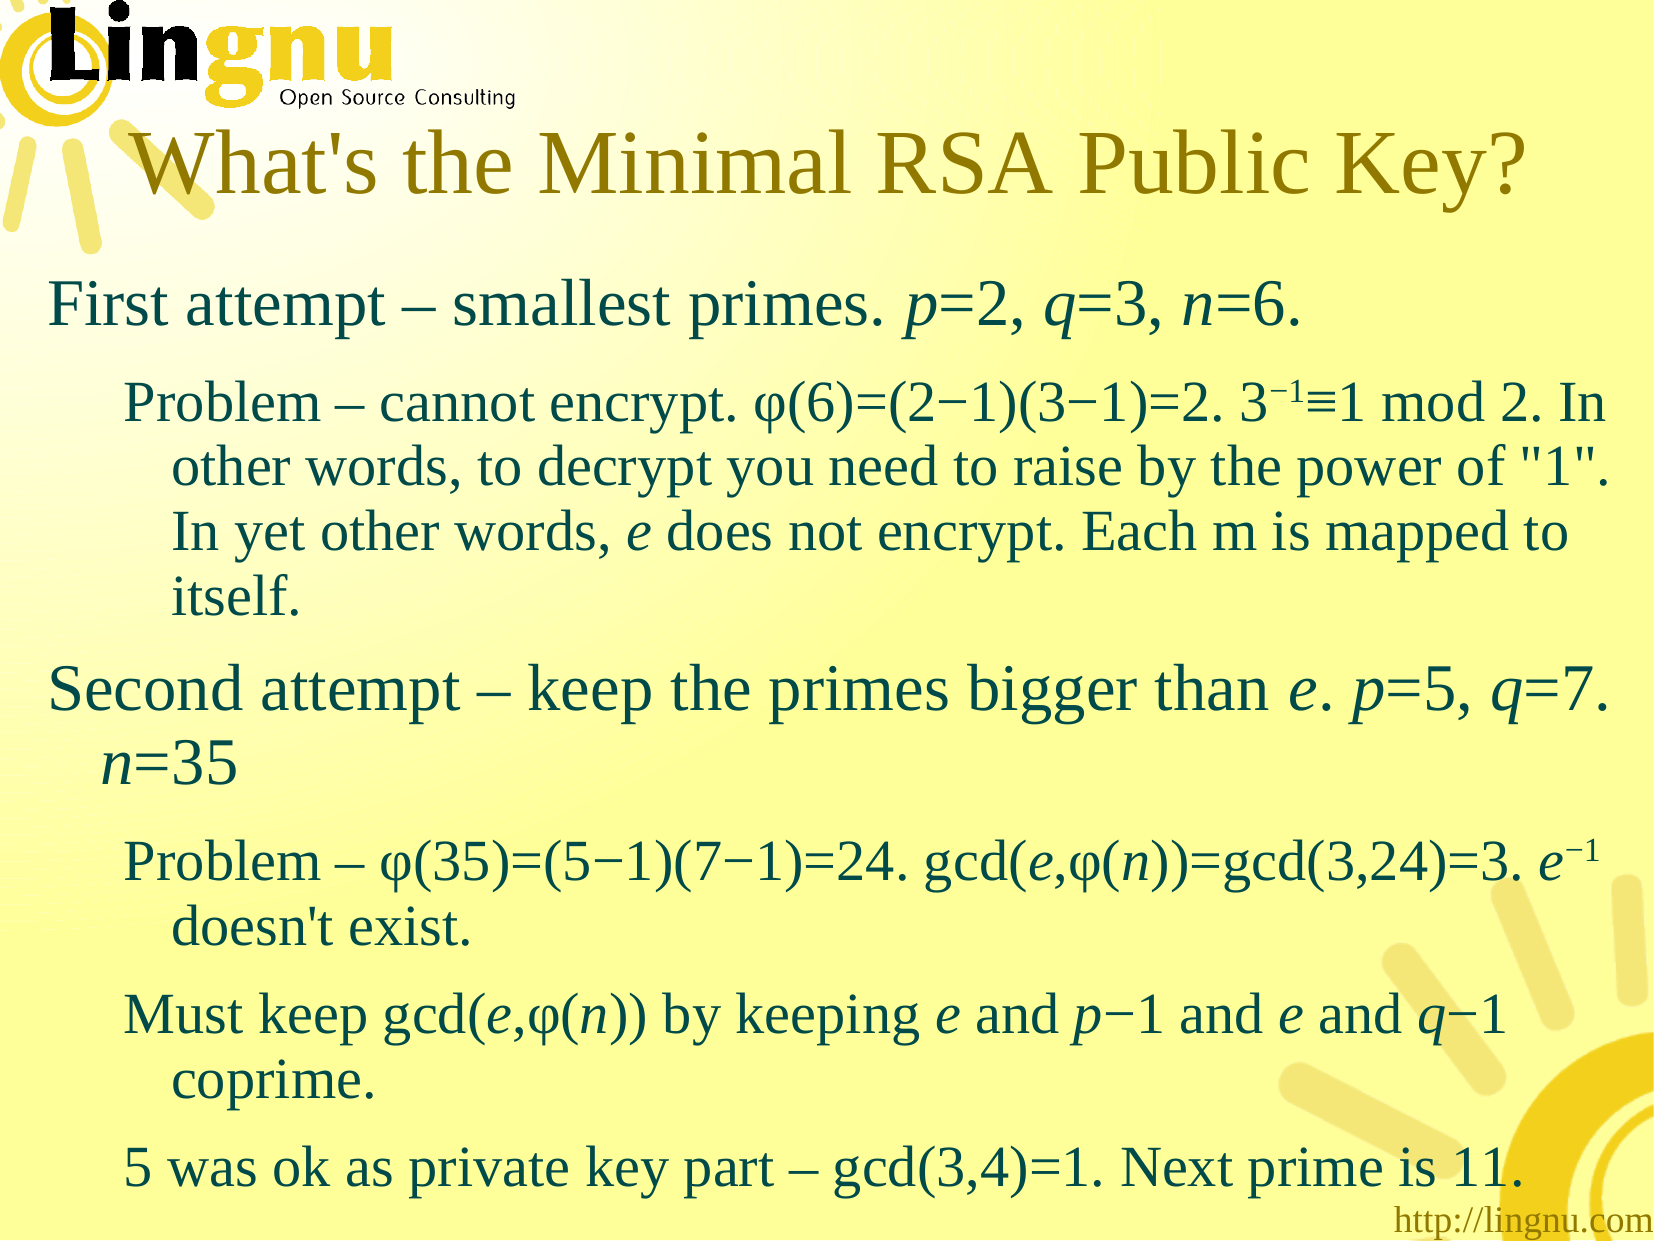

# What's the Minimal RSA Public Key?
First attempt – smallest primes. p=2, q=3, n=6.
Problem – cannot encrypt. φ(6)=(2−1)(3−1)=2. 3−1≡1 mod 2. In other words, to decrypt you need to raise by the power of "1". In yet other words, e does not encrypt. Each m is mapped to itself.
Second attempt – keep the primes bigger than e. p=5, q=7. n=35
Problem – φ(35)=(5−1)(7−1)=24. gcd(e,φ(n))=gcd(3,24)=3. e−1 doesn't exist.
Must keep gcd(e,φ(n)) by keeping e and p−1 and e and q−1 coprime.
5 was ok as private key part – gcd(3,4)=1. Next prime is 11.